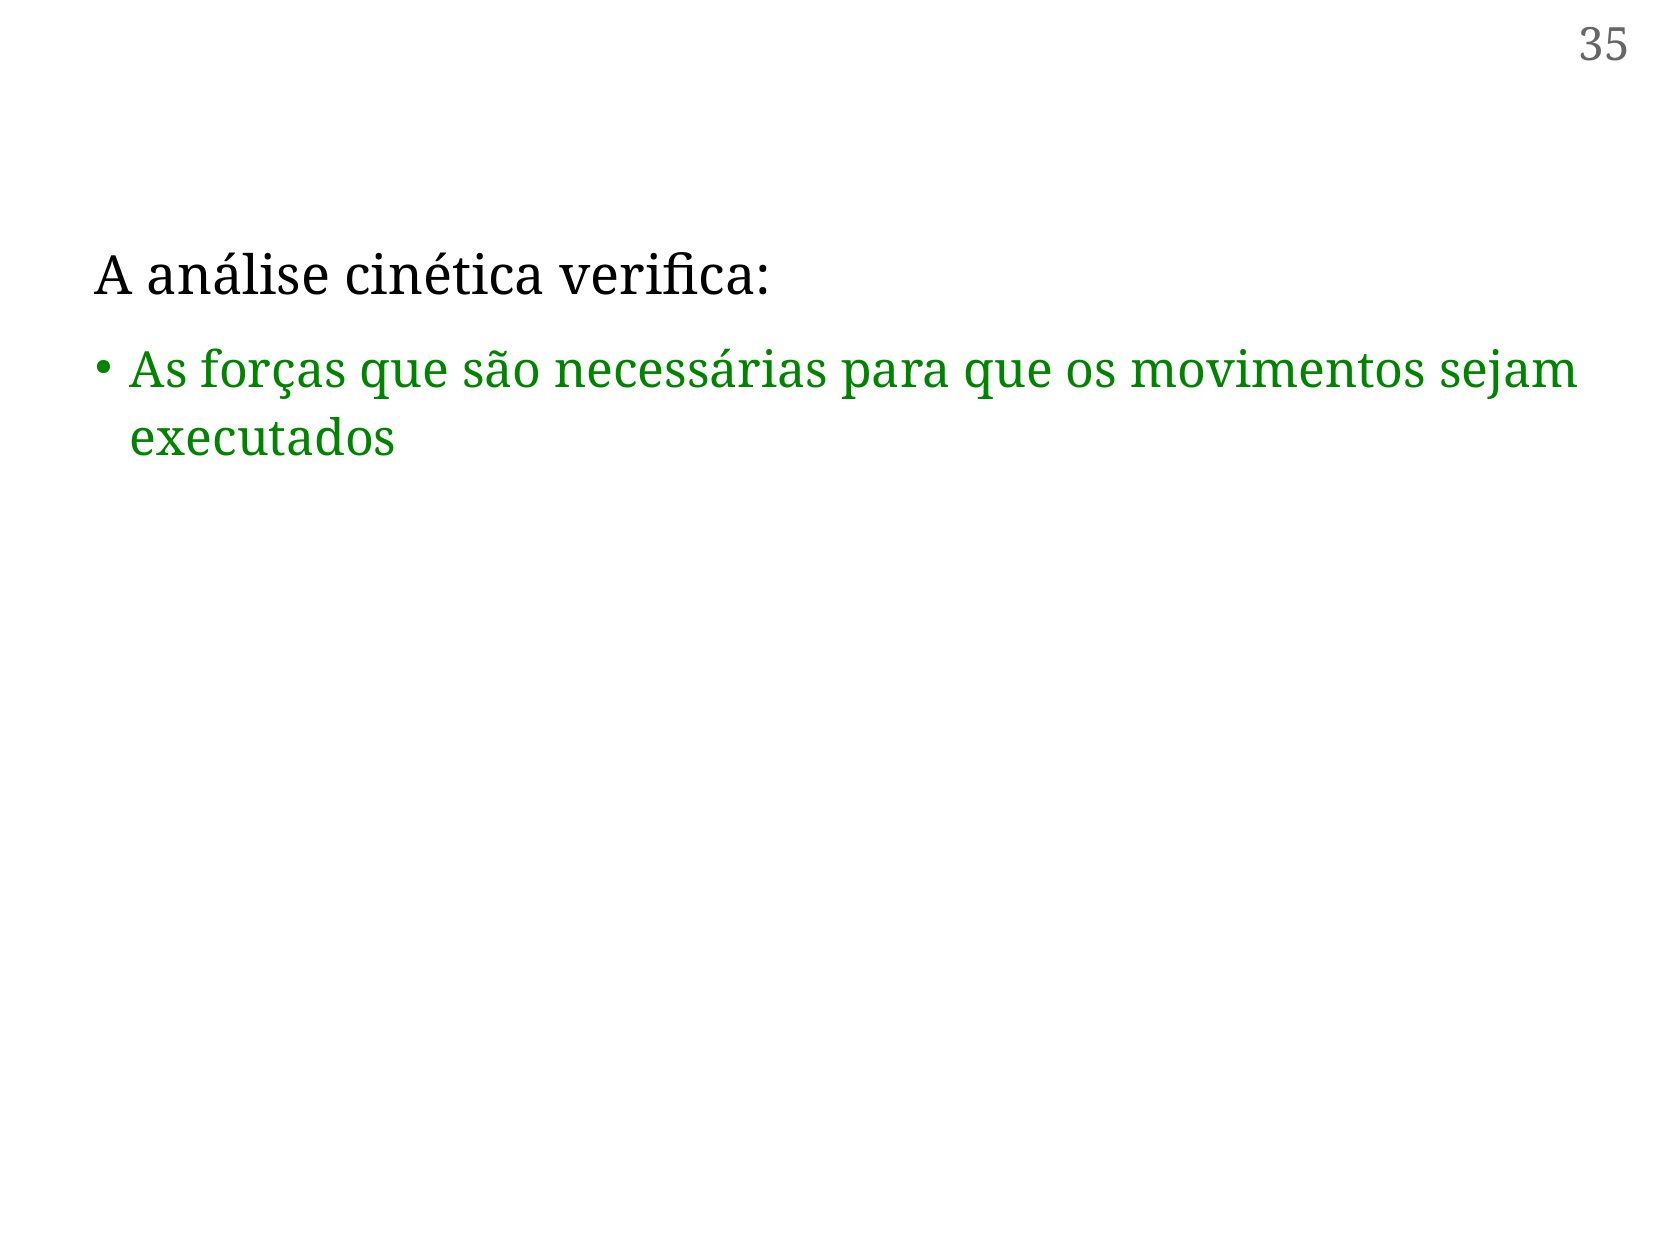

35
#
A análise cinética verifica:
As forças que são necessárias para que os movimentos sejam executados